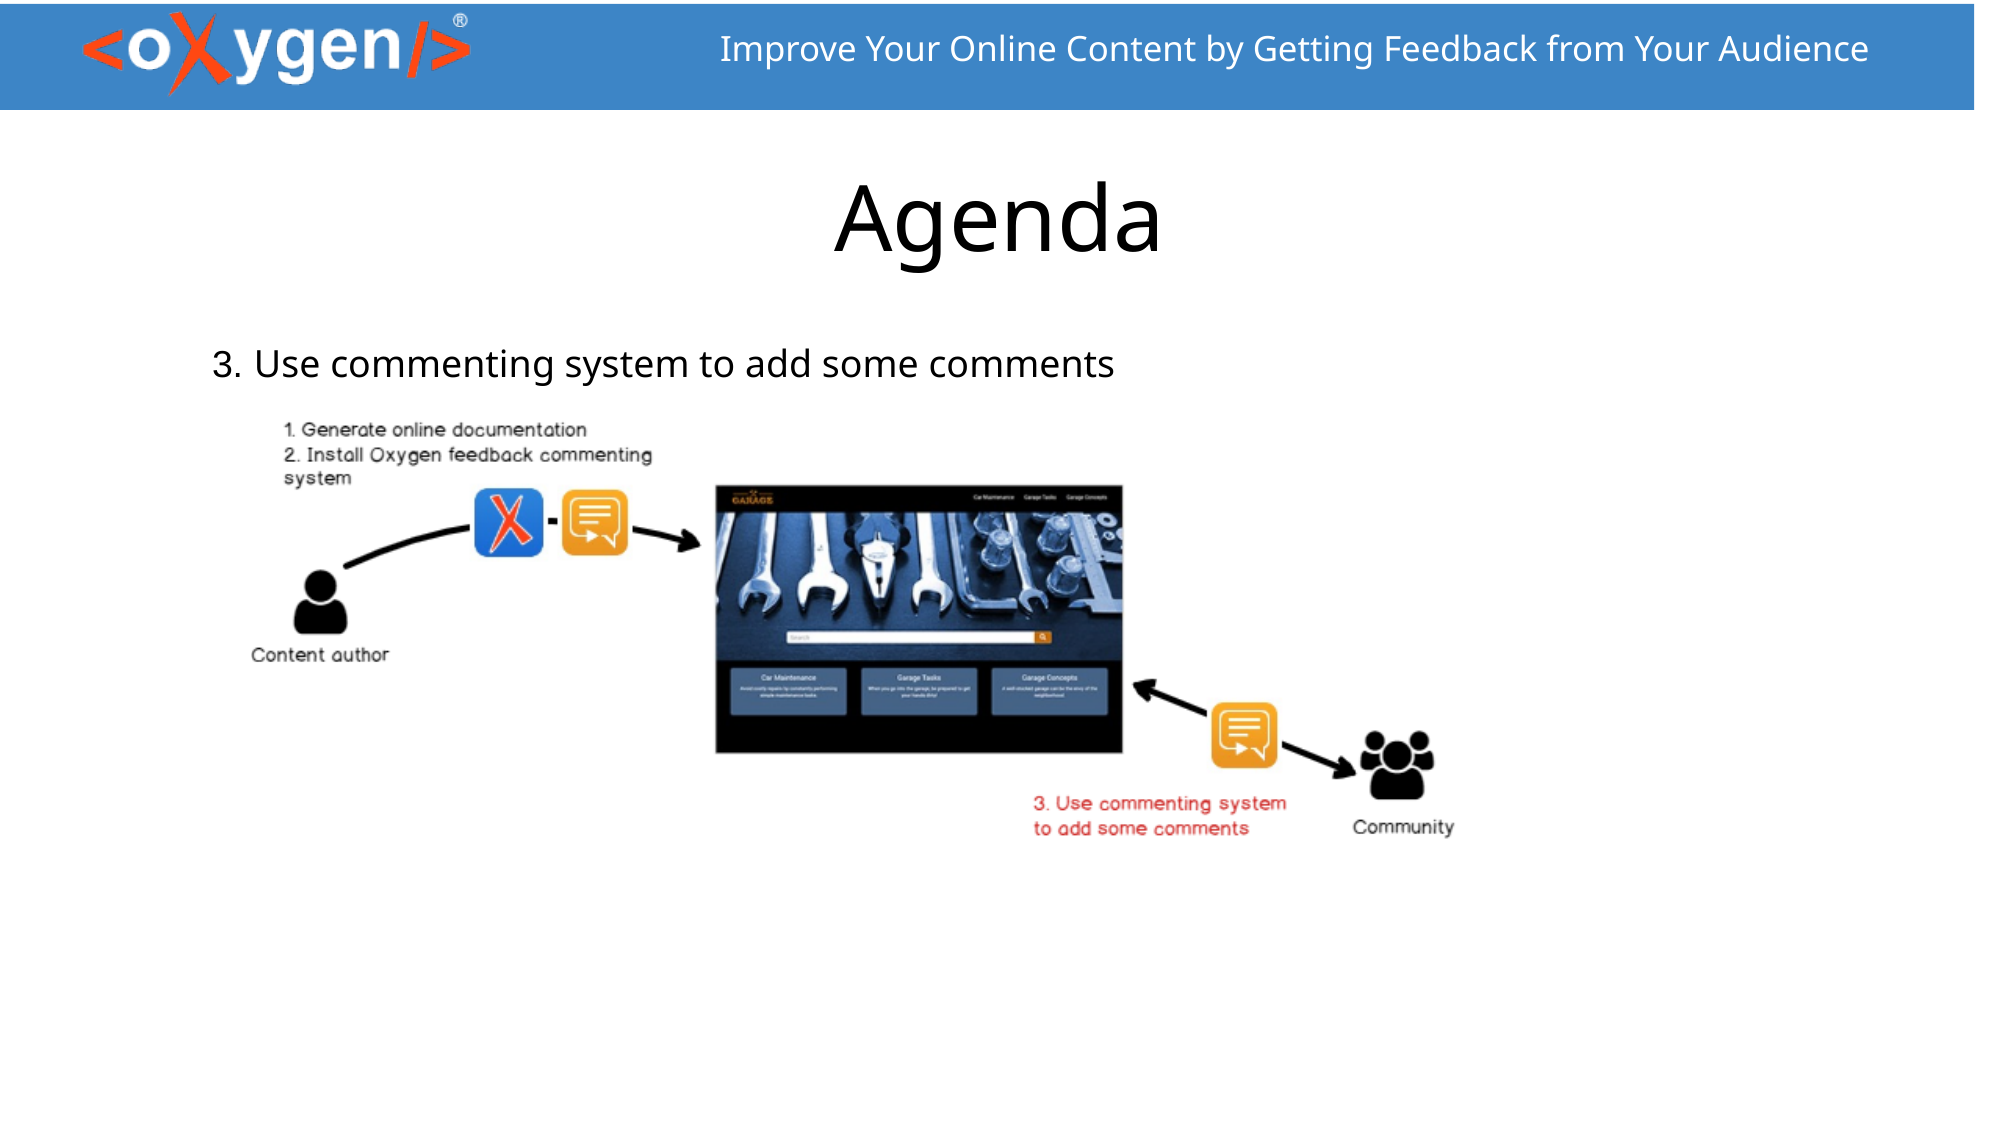

# Agenda
3. Use commenting system to add some comments